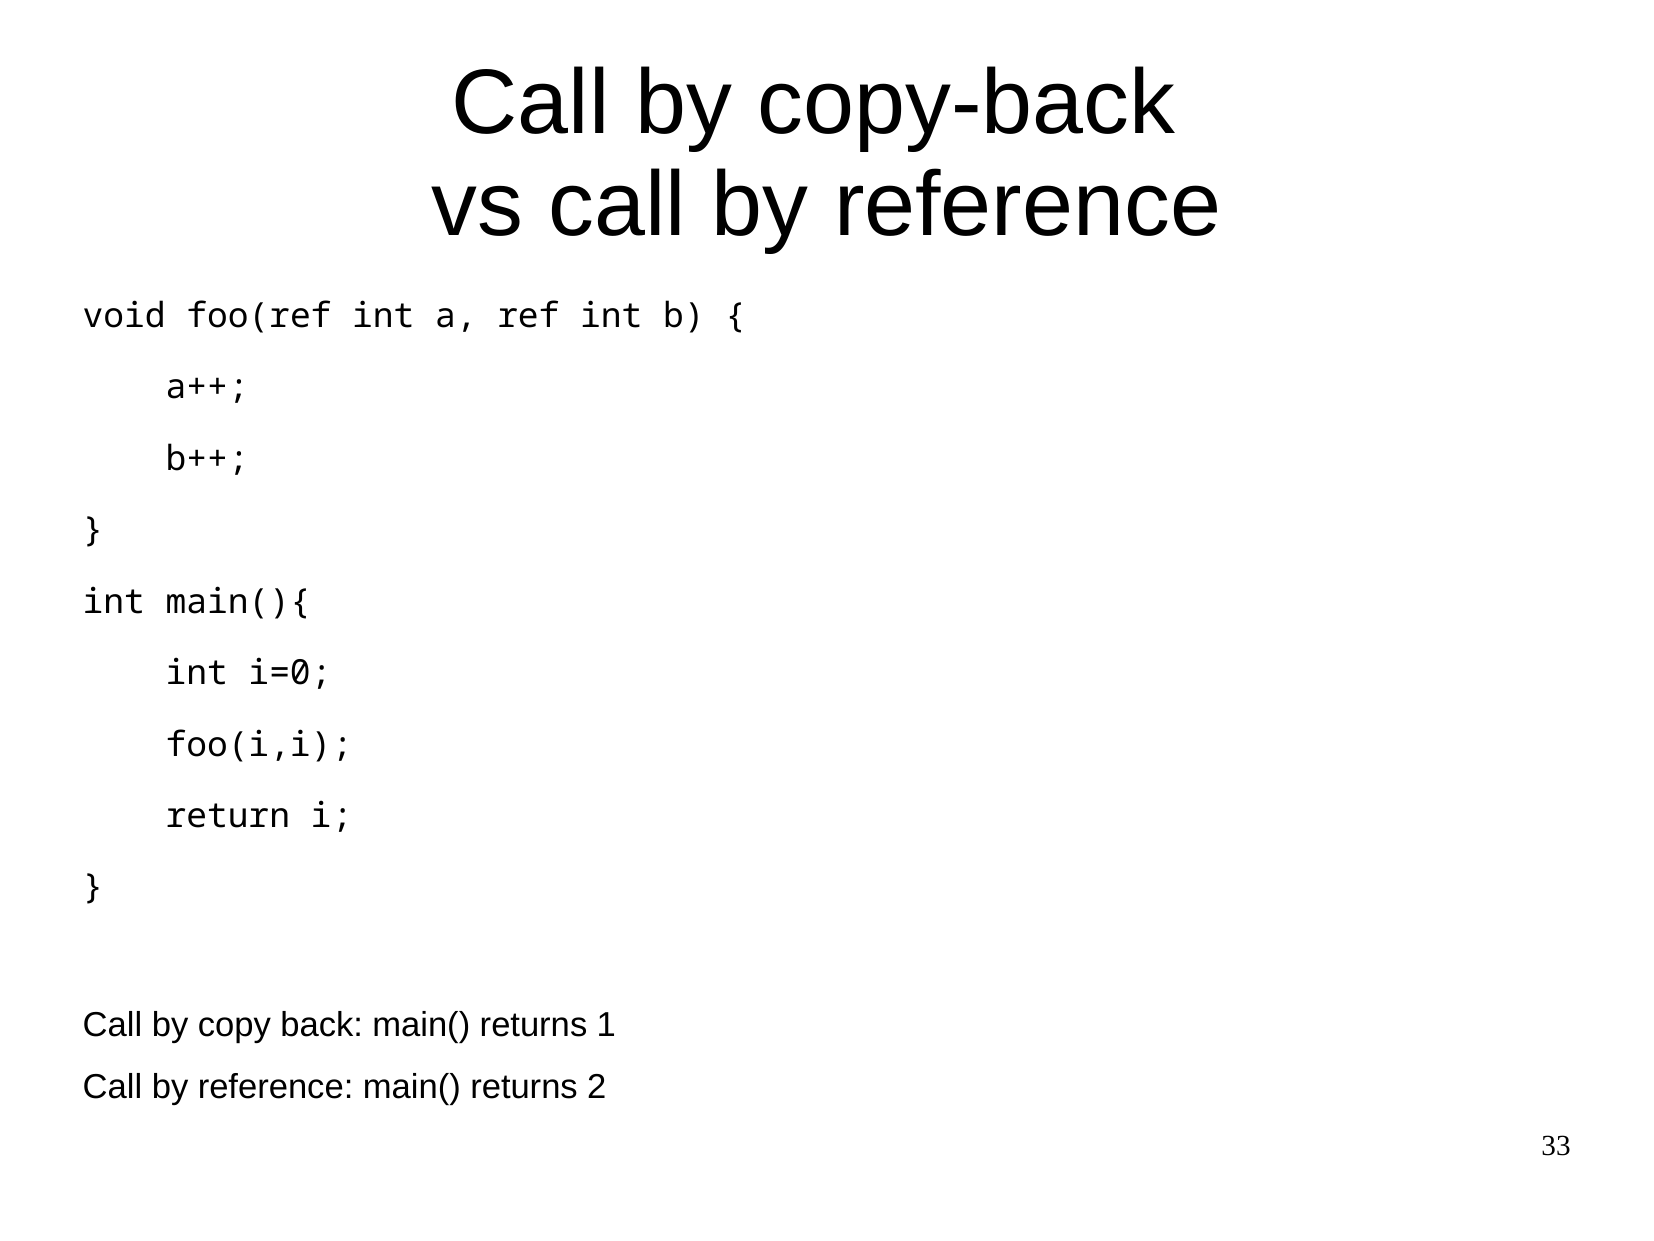

# Call by copy-back vs call by reference
void foo(ref int a, ref int b) {
 a++;
 b++;
}
int main(){
 int i=0;
 foo(i,i);
 return i;
}
Call by copy back: main() returns 1
Call by reference: main() returns 2
33